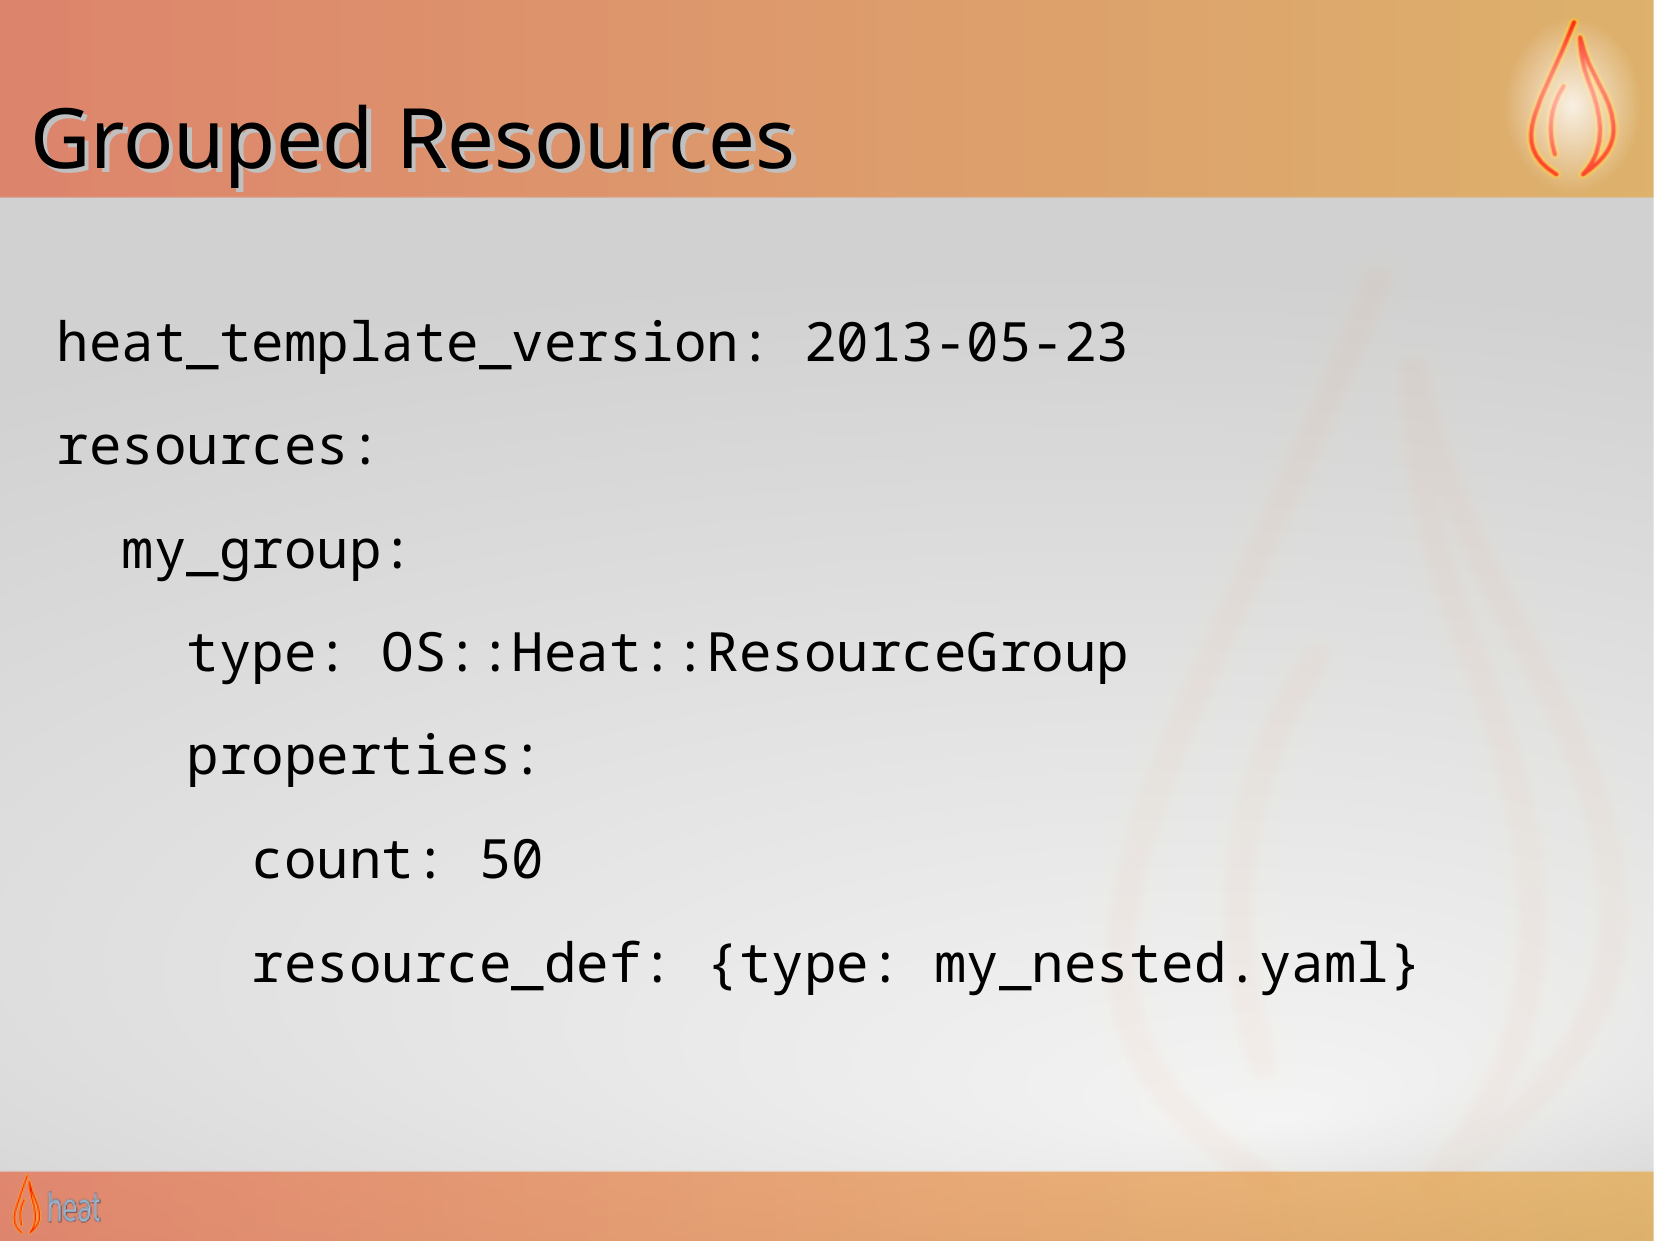

# Grouped Resources
heat_template_version: 2013-05-23
resources:
 my_group:
 type: OS::Heat::ResourceGroup
 properties:
 count: 50
 resource_def: {type: my_nested.yaml}